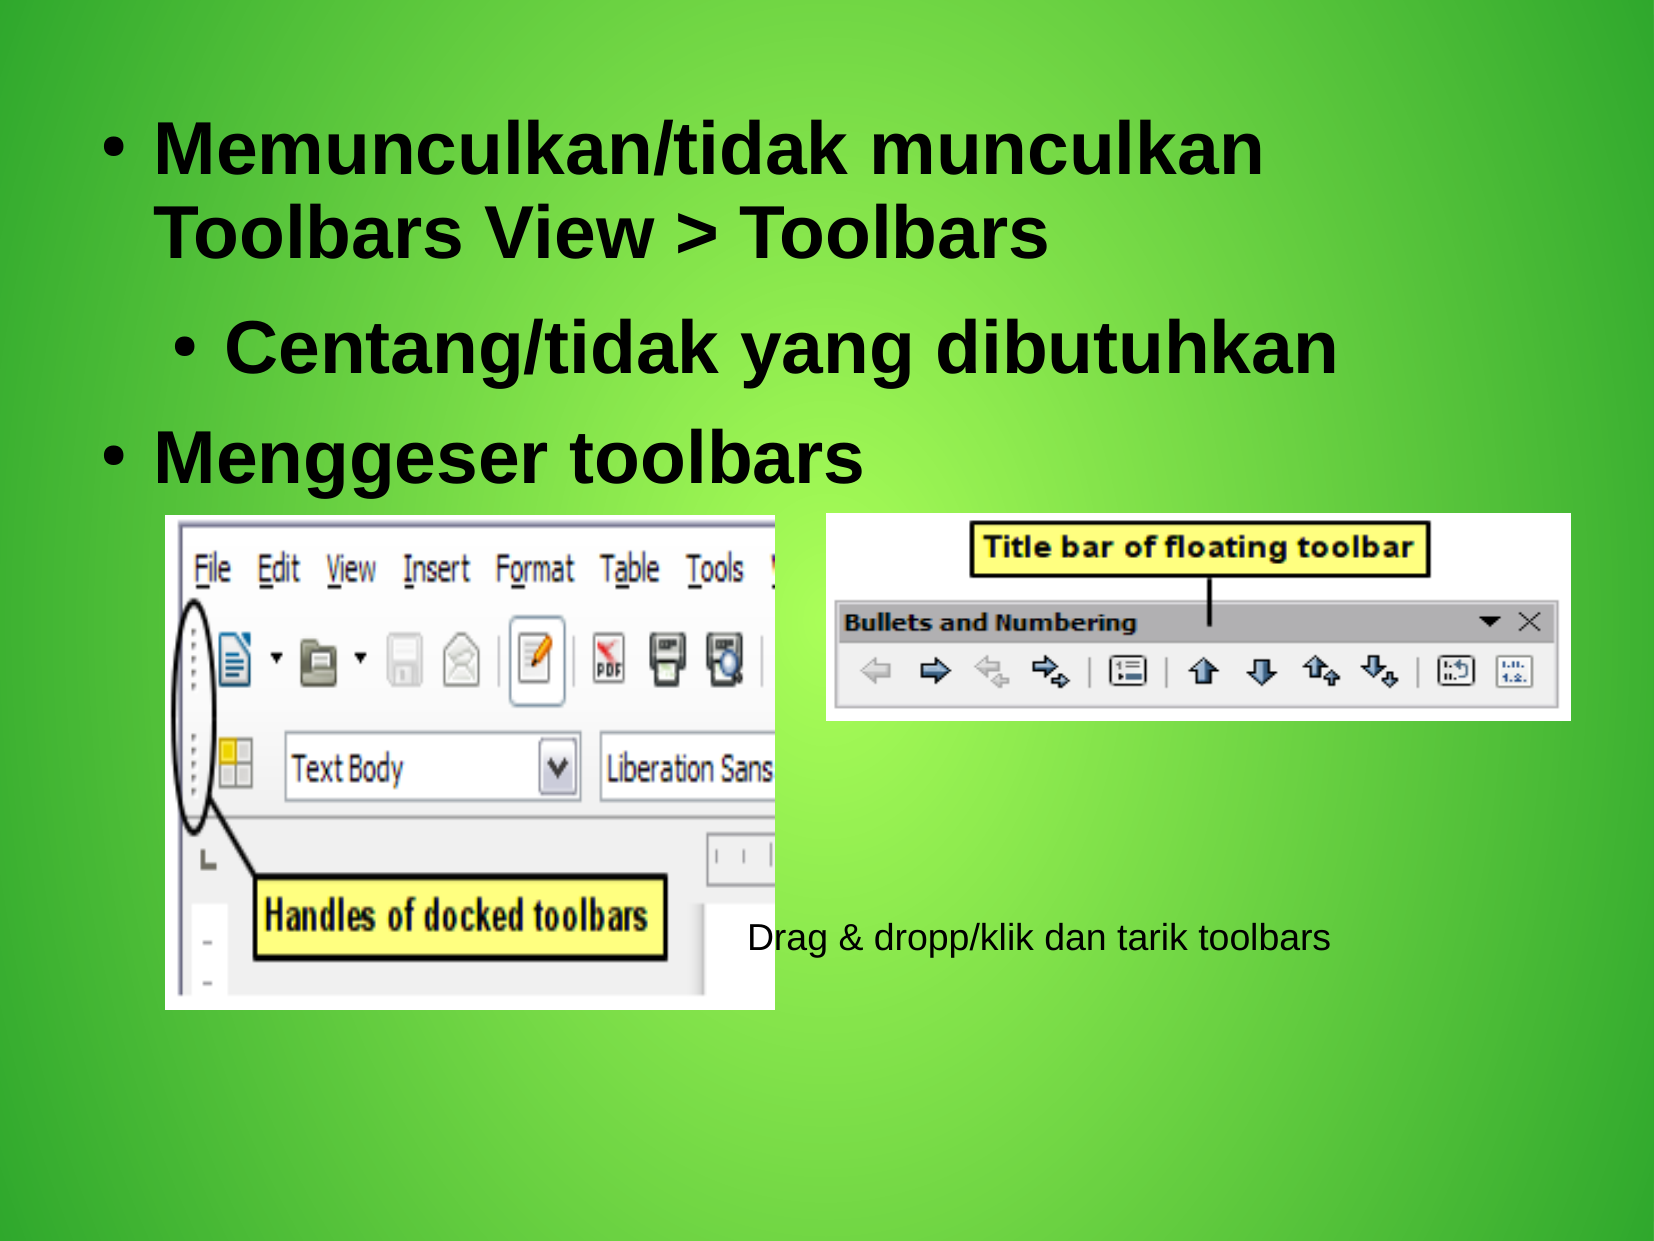

# Memunculkan/tidak munculkan Toolbars View > Toolbars
Centang/tidak yang dibutuhkan
Menggeser toolbars
Drag & dropp/klik dan tarik toolbars